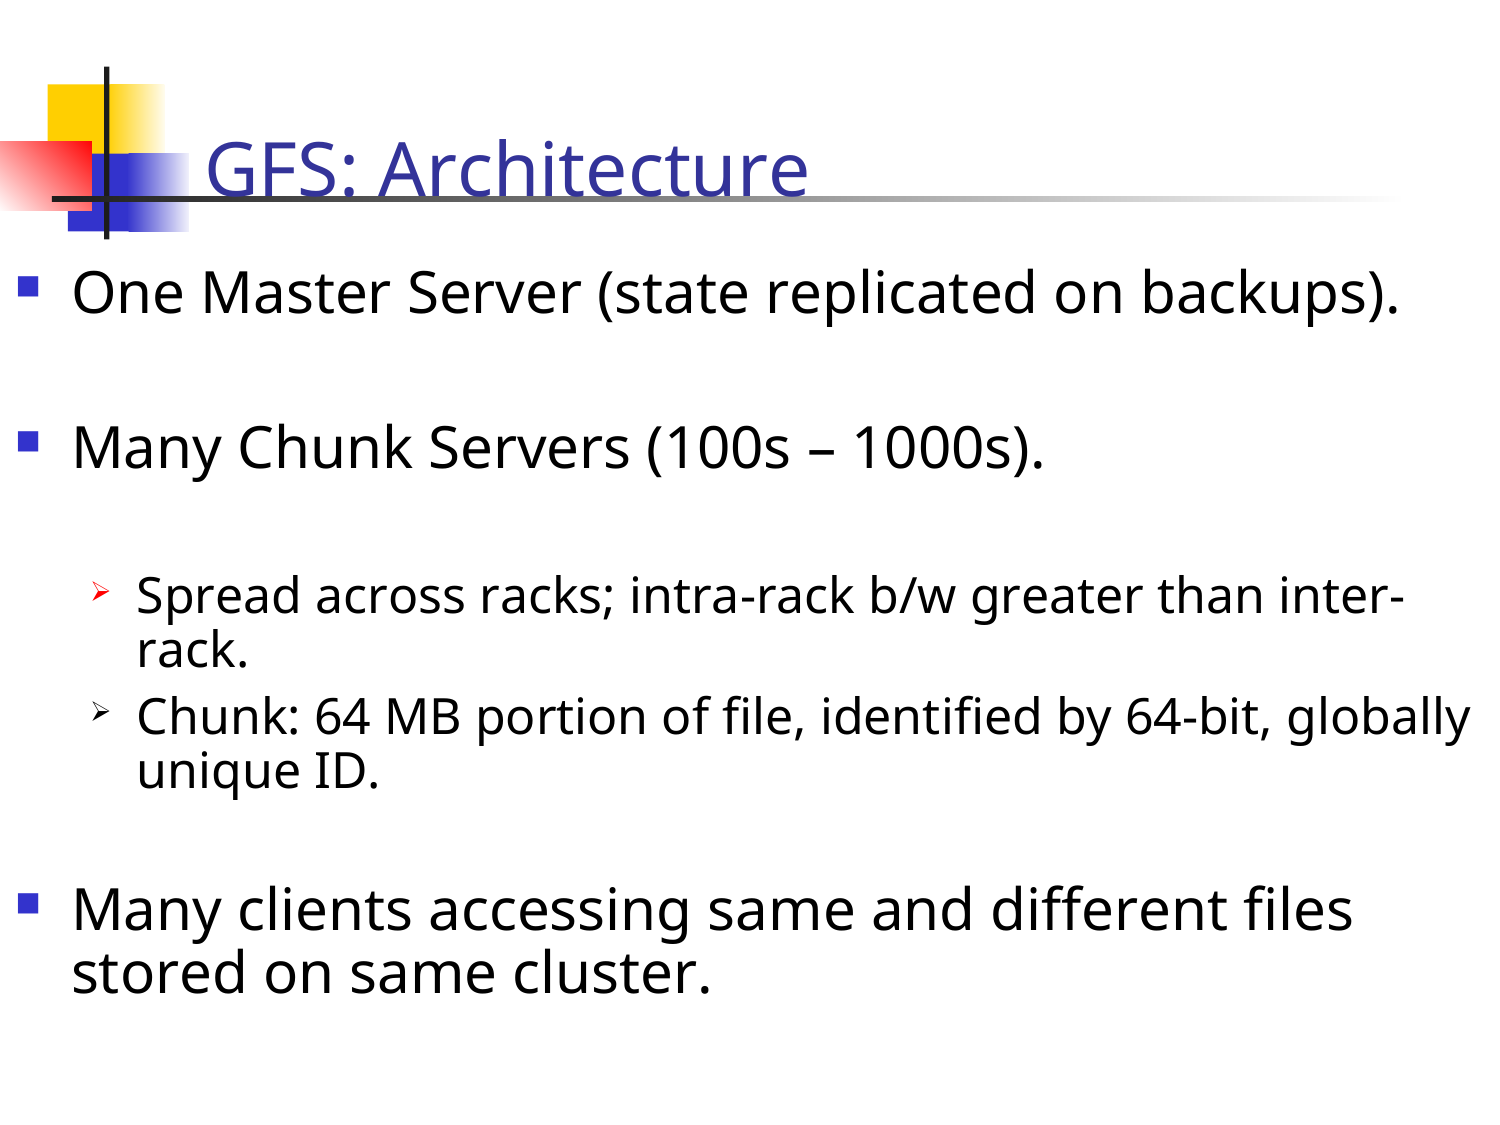

GFS: Architecture
One Master Server (state replicated on backups).
Many Chunk Servers (100s – 1000s).
Spread across racks; intra-rack b/w greater than inter-rack.
Chunk: 64 MB portion of file, identified by 64-bit, globally unique ID.
Many clients accessing same and different files stored on same cluster.